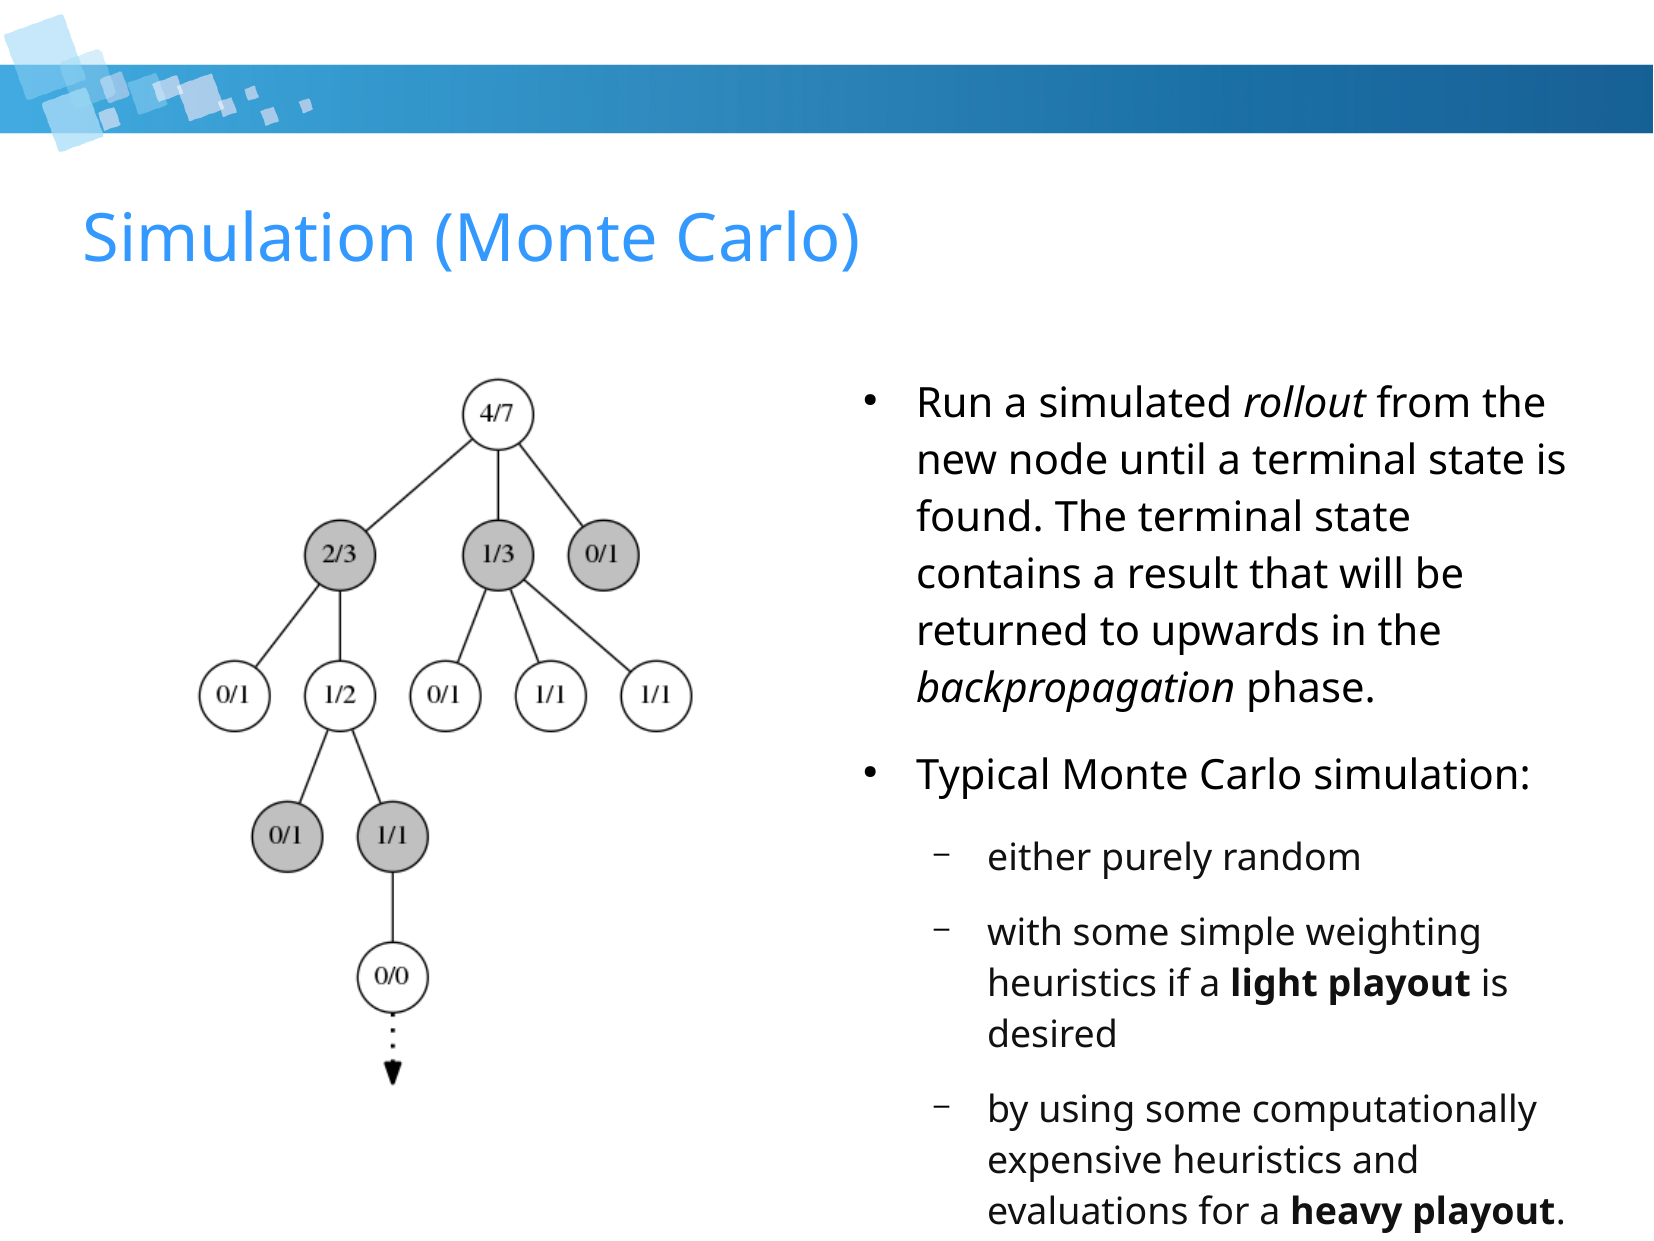

# Simulation (Monte Carlo)
Run a simulated rollout from the new node until a terminal state is found. The terminal state contains a result that will be returned to upwards in the backpropagation phase.
Typical Monte Carlo simulation:
either purely random
with some simple weighting heuristics if a light playout is desired
by using some computationally expensive heuristics and evaluations for a heavy playout.
With a lower branching factor, a light playout can give good results.